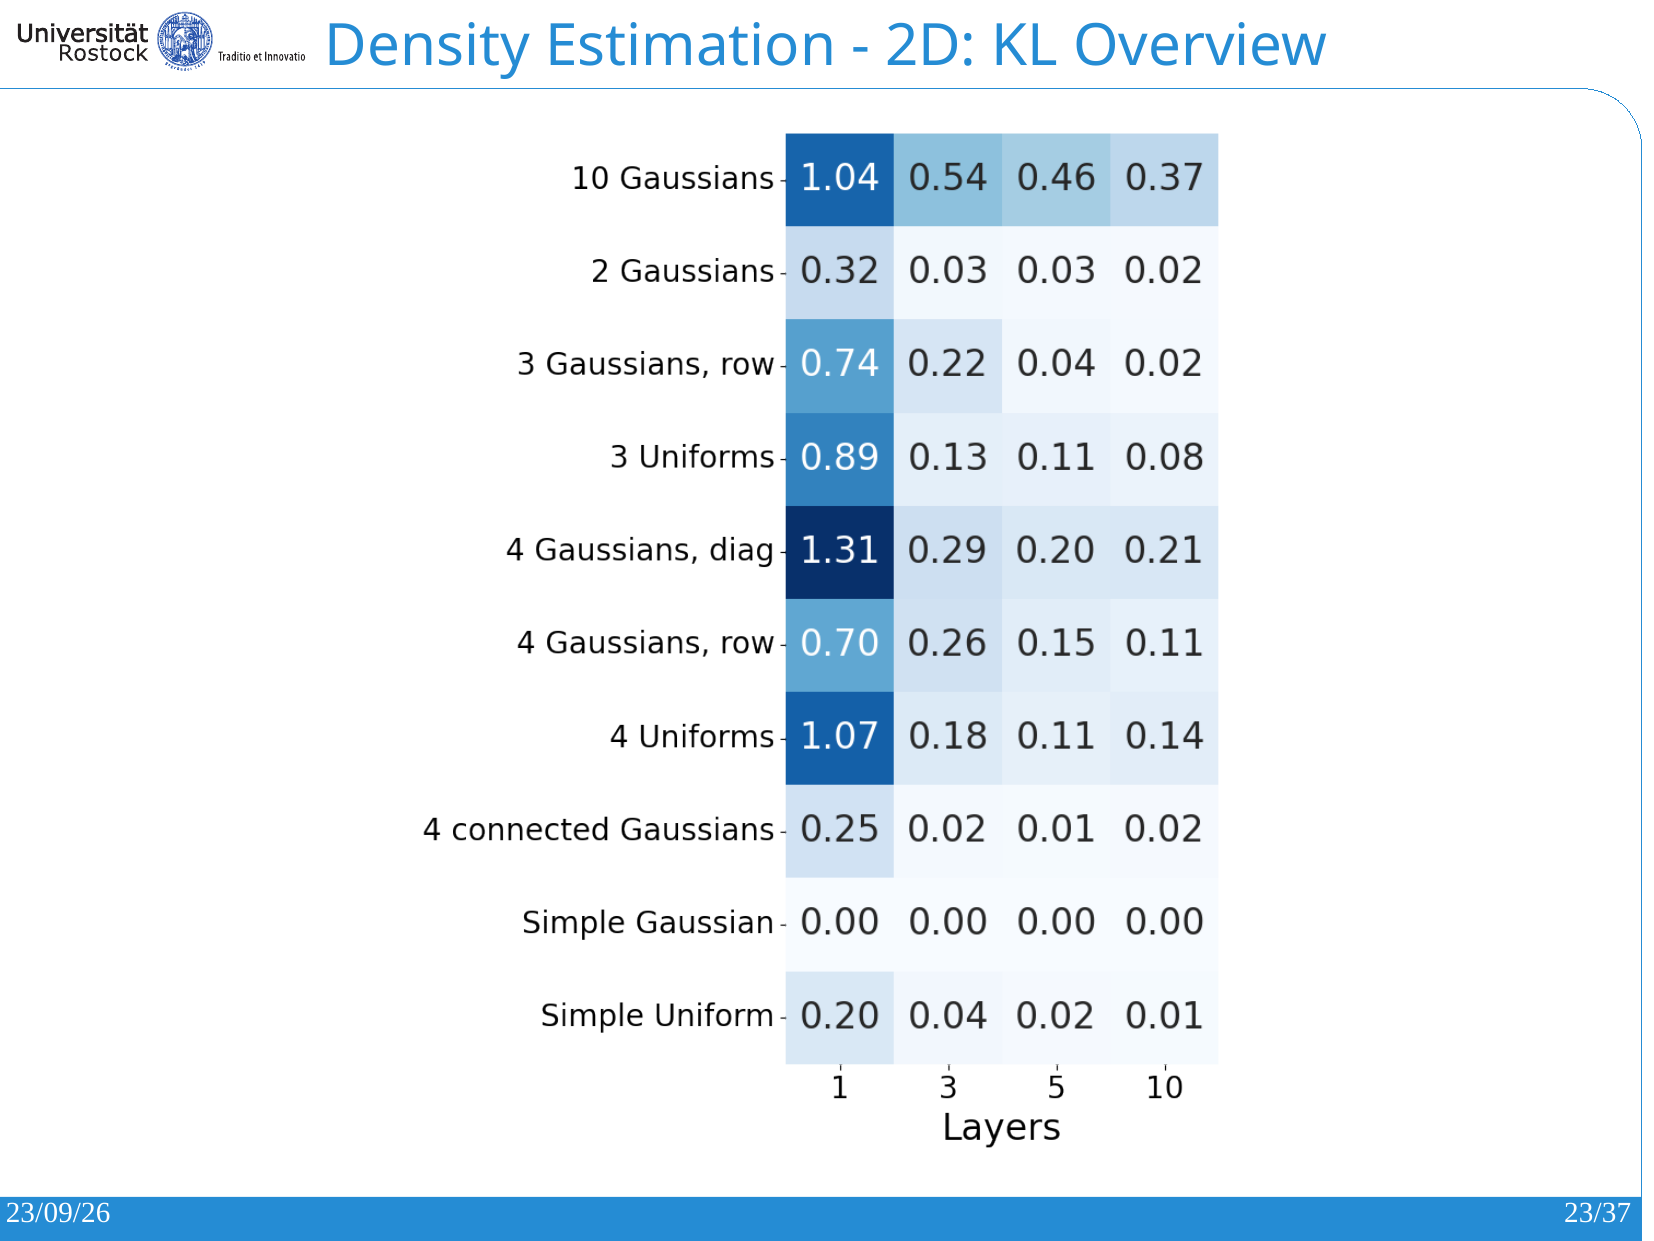

# Density Estimation - 2D: KL Overview